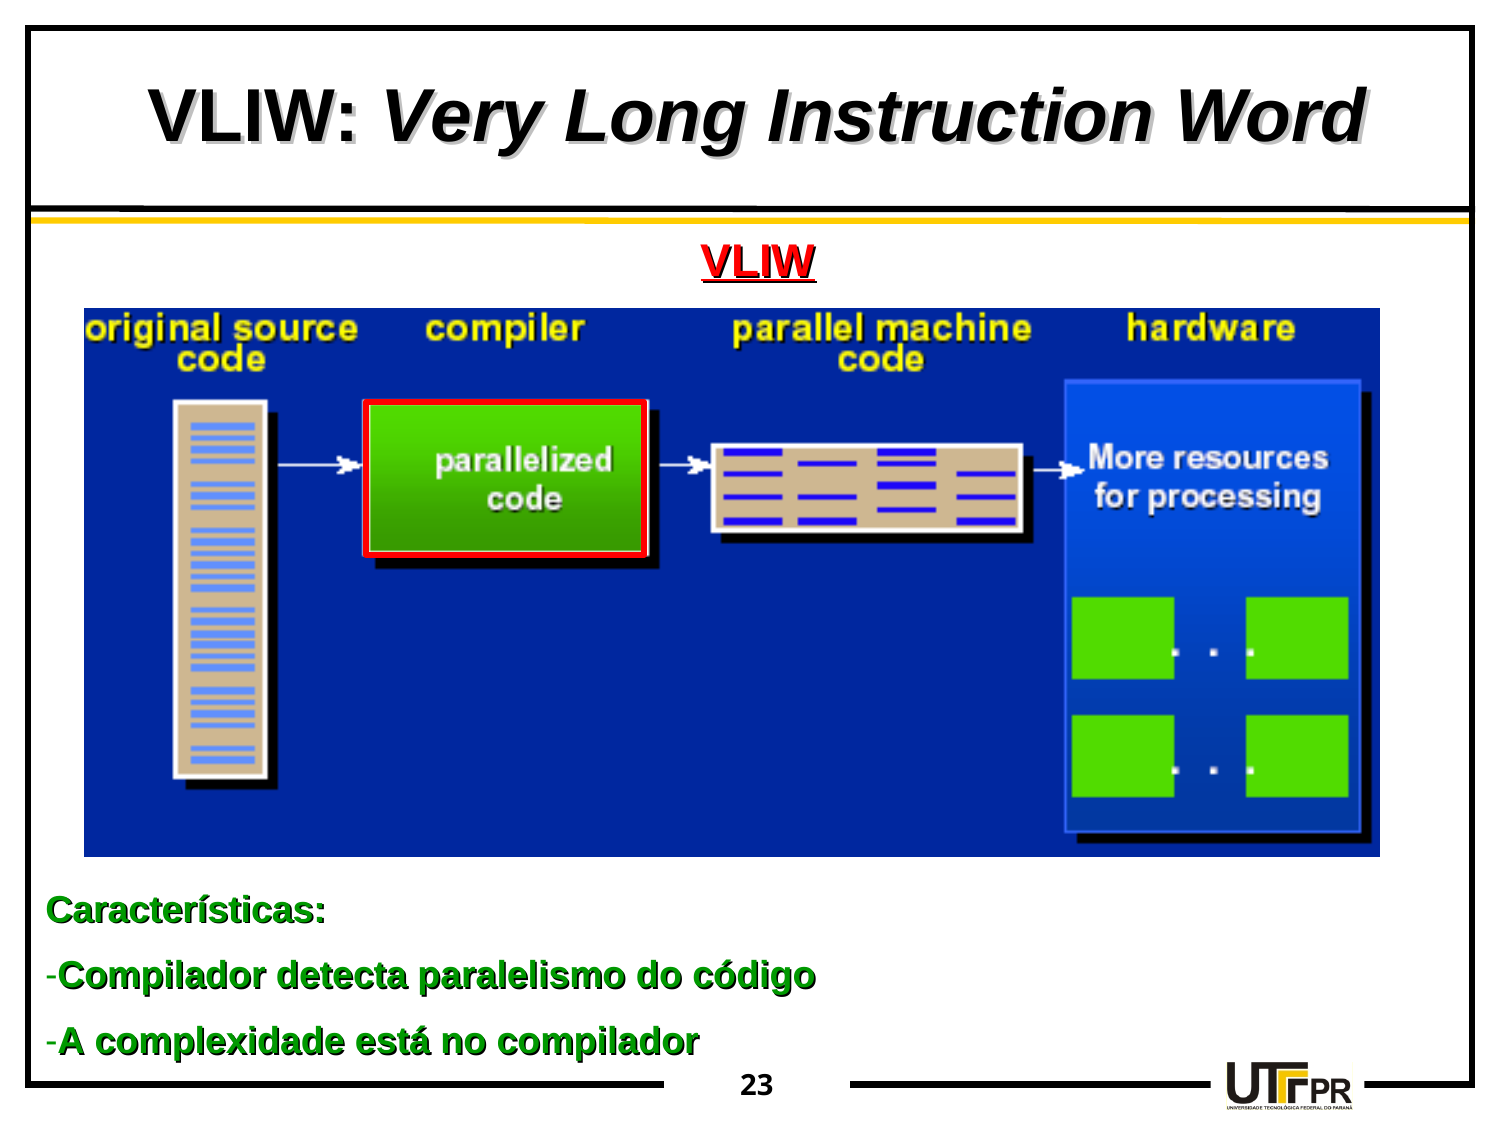

# VLIW: Very Long Instruction Word
VLIW
Características:
Compilador detecta paralelismo do código
A complexidade está no compilador